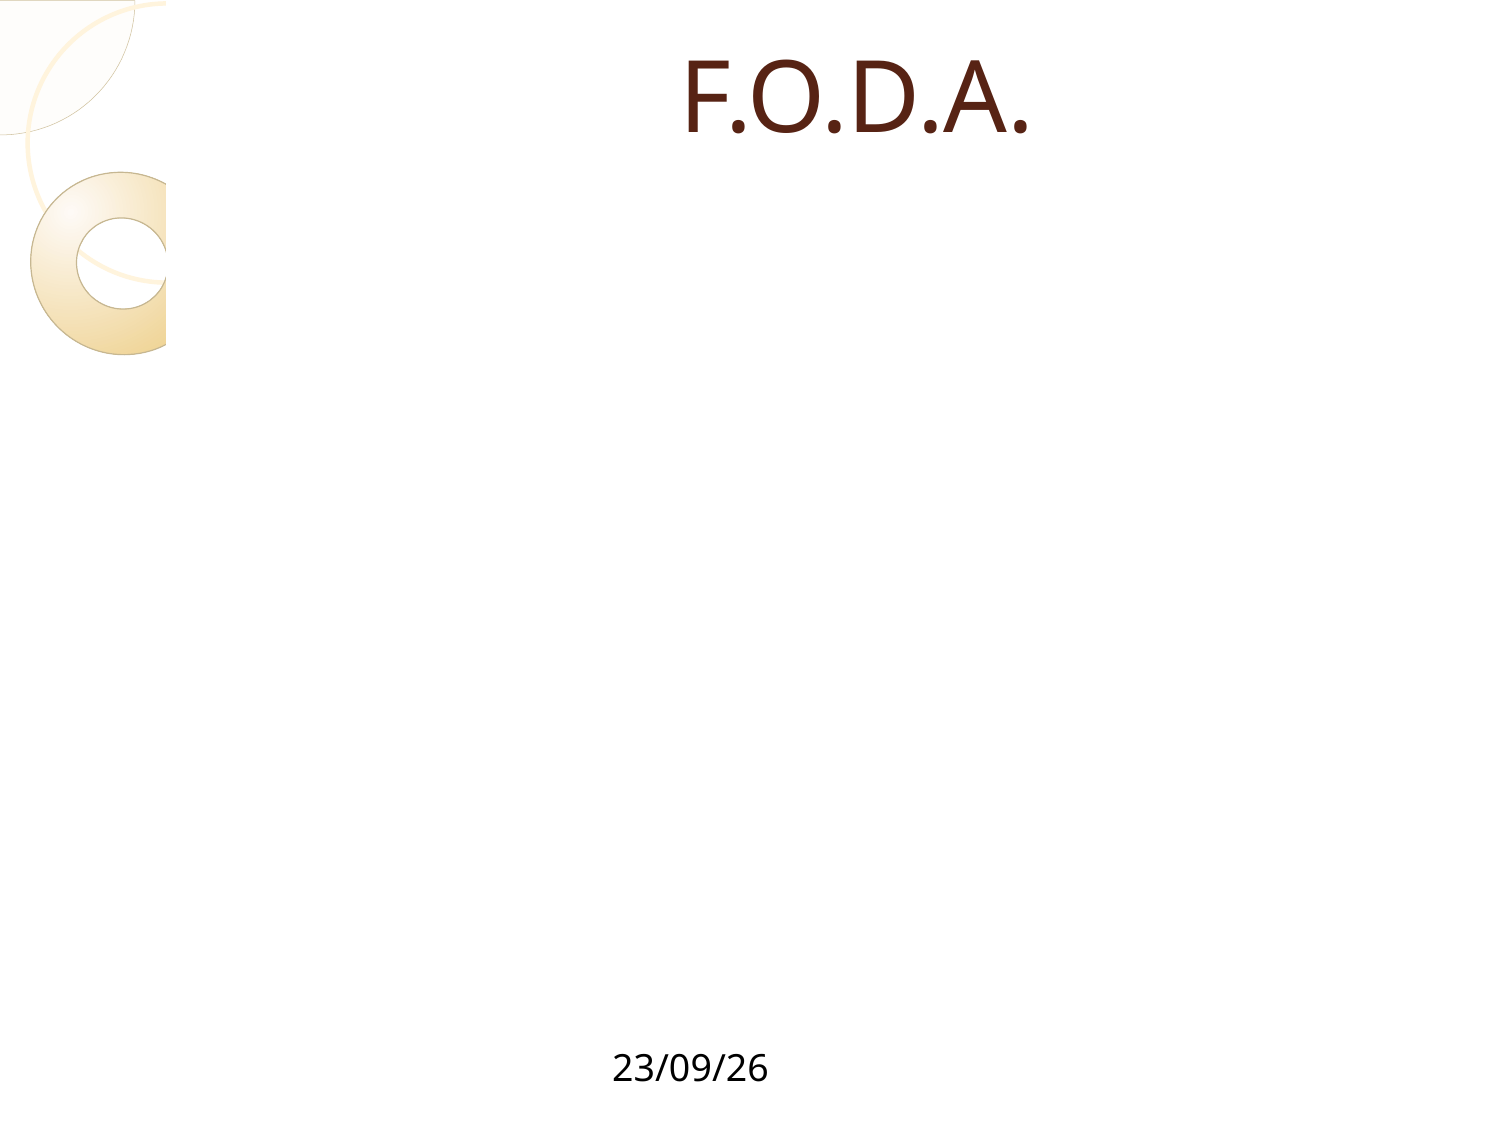

# F.O.D.A.
No hay formalización de actividades
La dirección no comunica las proyecciones de la empresa
Vínculos informales con los clientes
Limitaciones físicas
Nuevo negocio, producción gráfica.
Renuncias del personal por falta de compromiso y/o autonomía.
Promover el compromiso y valores de la empresa a los empleados
Establecer su identidad institucional y darla a conocer a sus públicos.
Vender nuevamente a Brasil y México.
Cambio de proveedor por parte de Nike.
Brasil como potencial competidor.
Fortalezas
Oportunidades
Amenazas
Debilidades
Antigüedad del Contrato.
Satisfacción de Estándares
Innovación y crecimiento permanente
Exclusividad y confianza con Nike
Grupo B1